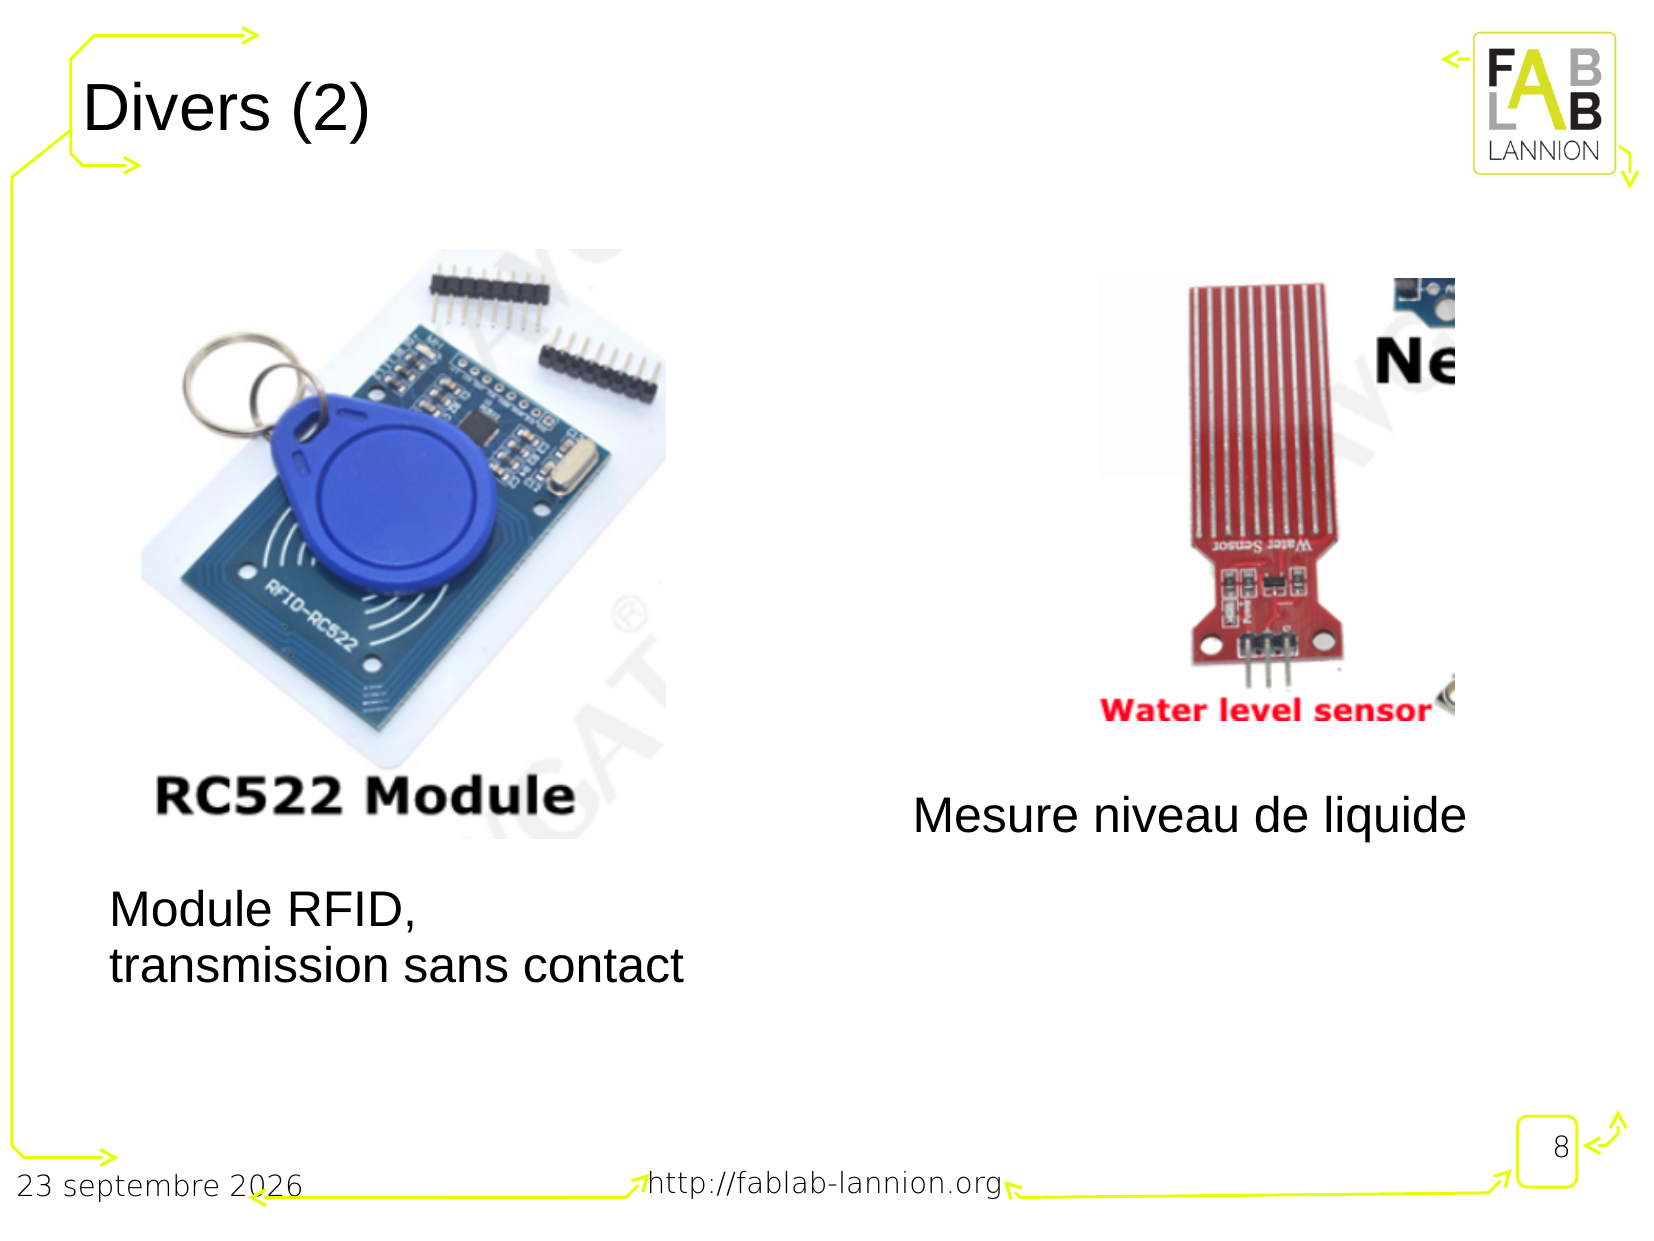

# Divers (2)
Mesure niveau de liquide
Module RFID, transmission sans contact
8